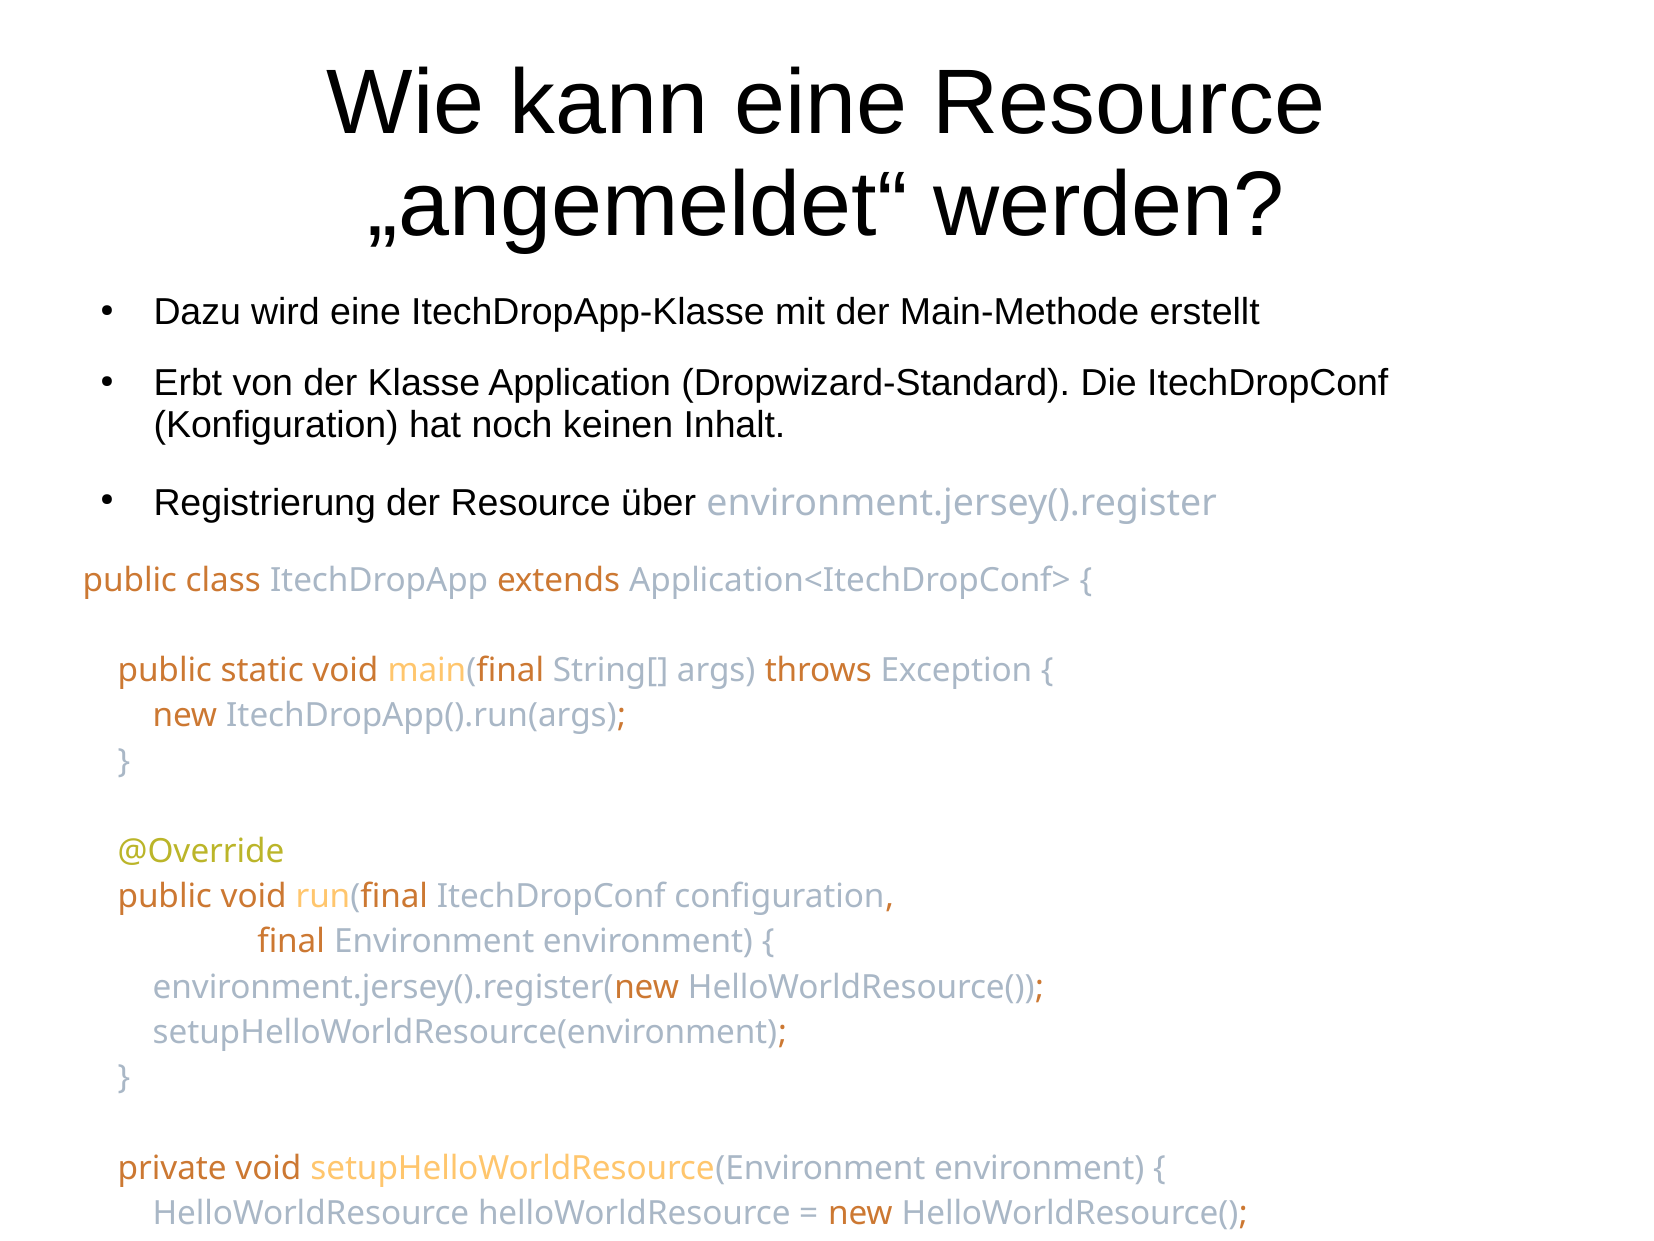

# Wie kann eine Resource „angemeldet“ werden?
Dazu wird eine ItechDropApp-Klasse mit der Main-Methode erstellt
Erbt von der Klasse Application (Dropwizard-Standard). Die ItechDropConf (Konfiguration) hat noch keinen Inhalt.
Registrierung der Resource über environment.jersey().register
public class ItechDropApp extends Application<ItechDropConf> {
 public static void main(final String[] args) throws Exception {
 new ItechDropApp().run(args);
 }
 @Override
 public void run(final ItechDropConf configuration,
 final Environment environment) {
 environment.jersey().register(new HelloWorldResource());
 setupHelloWorldResource(environment);
 }
 private void setupHelloWorldResource(Environment environment) {
 HelloWorldResource helloWorldResource = new HelloWorldResource();
 environment.jersey().register(helloWorldResource);
 }
}